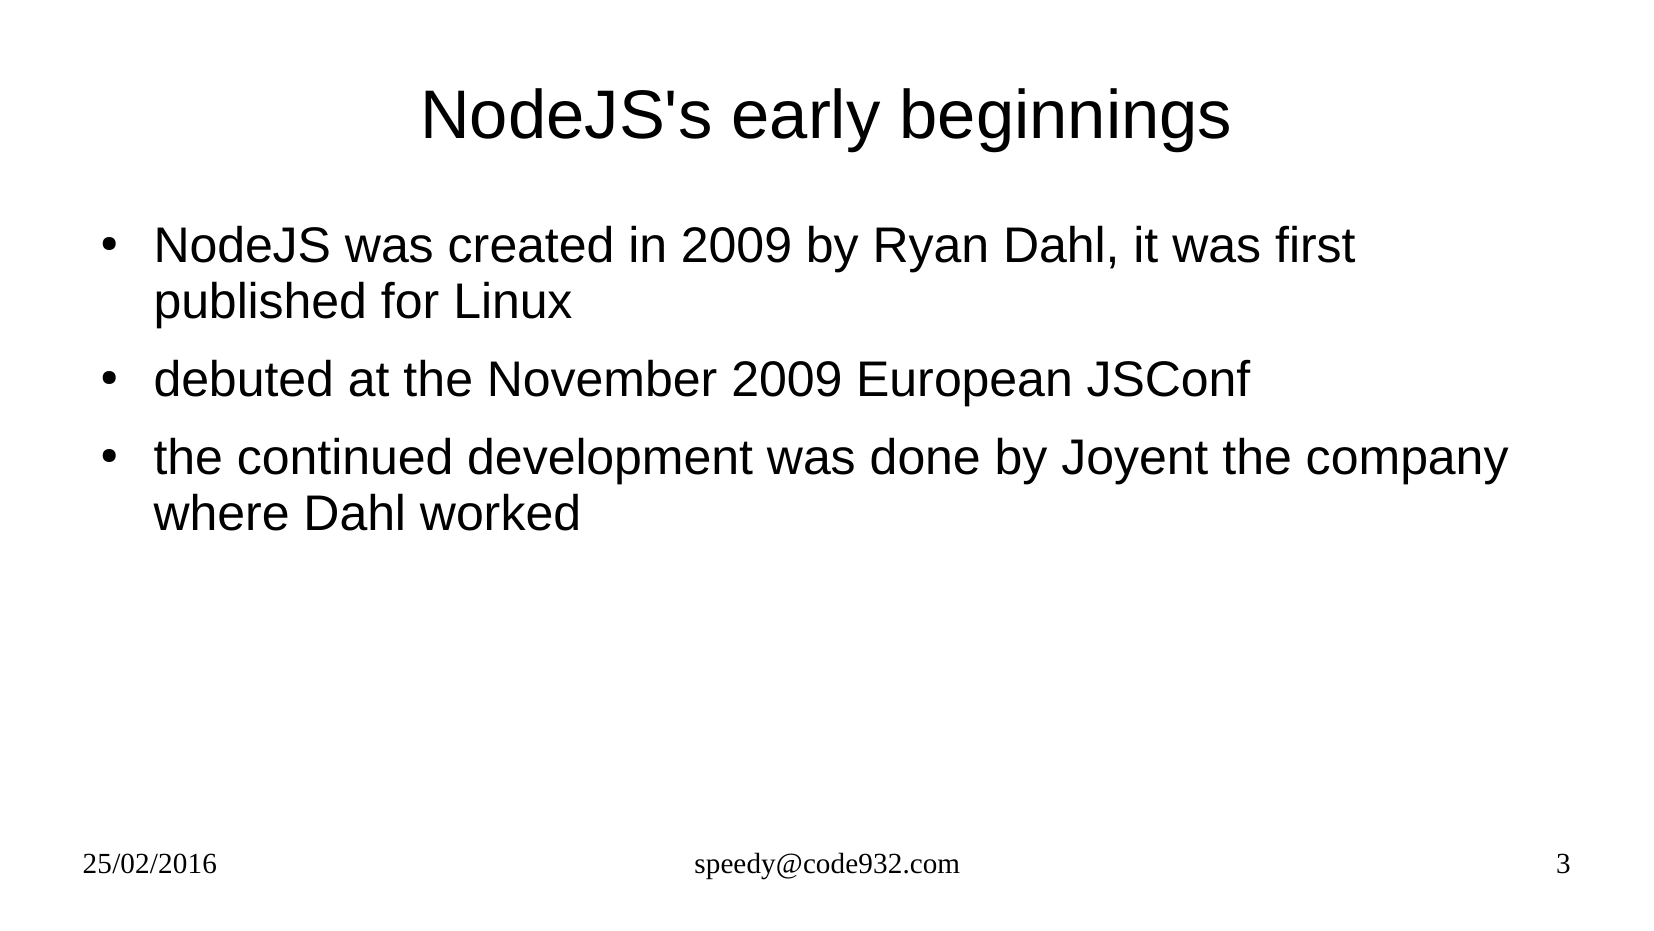

# NodeJS's early beginnings
NodeJS was created in 2009 by Ryan Dahl, it was first published for Linux
debuted at the November 2009 European JSConf
the continued development was done by Joyent the company where Dahl worked
25/02/2016
speedy@code932.com
3